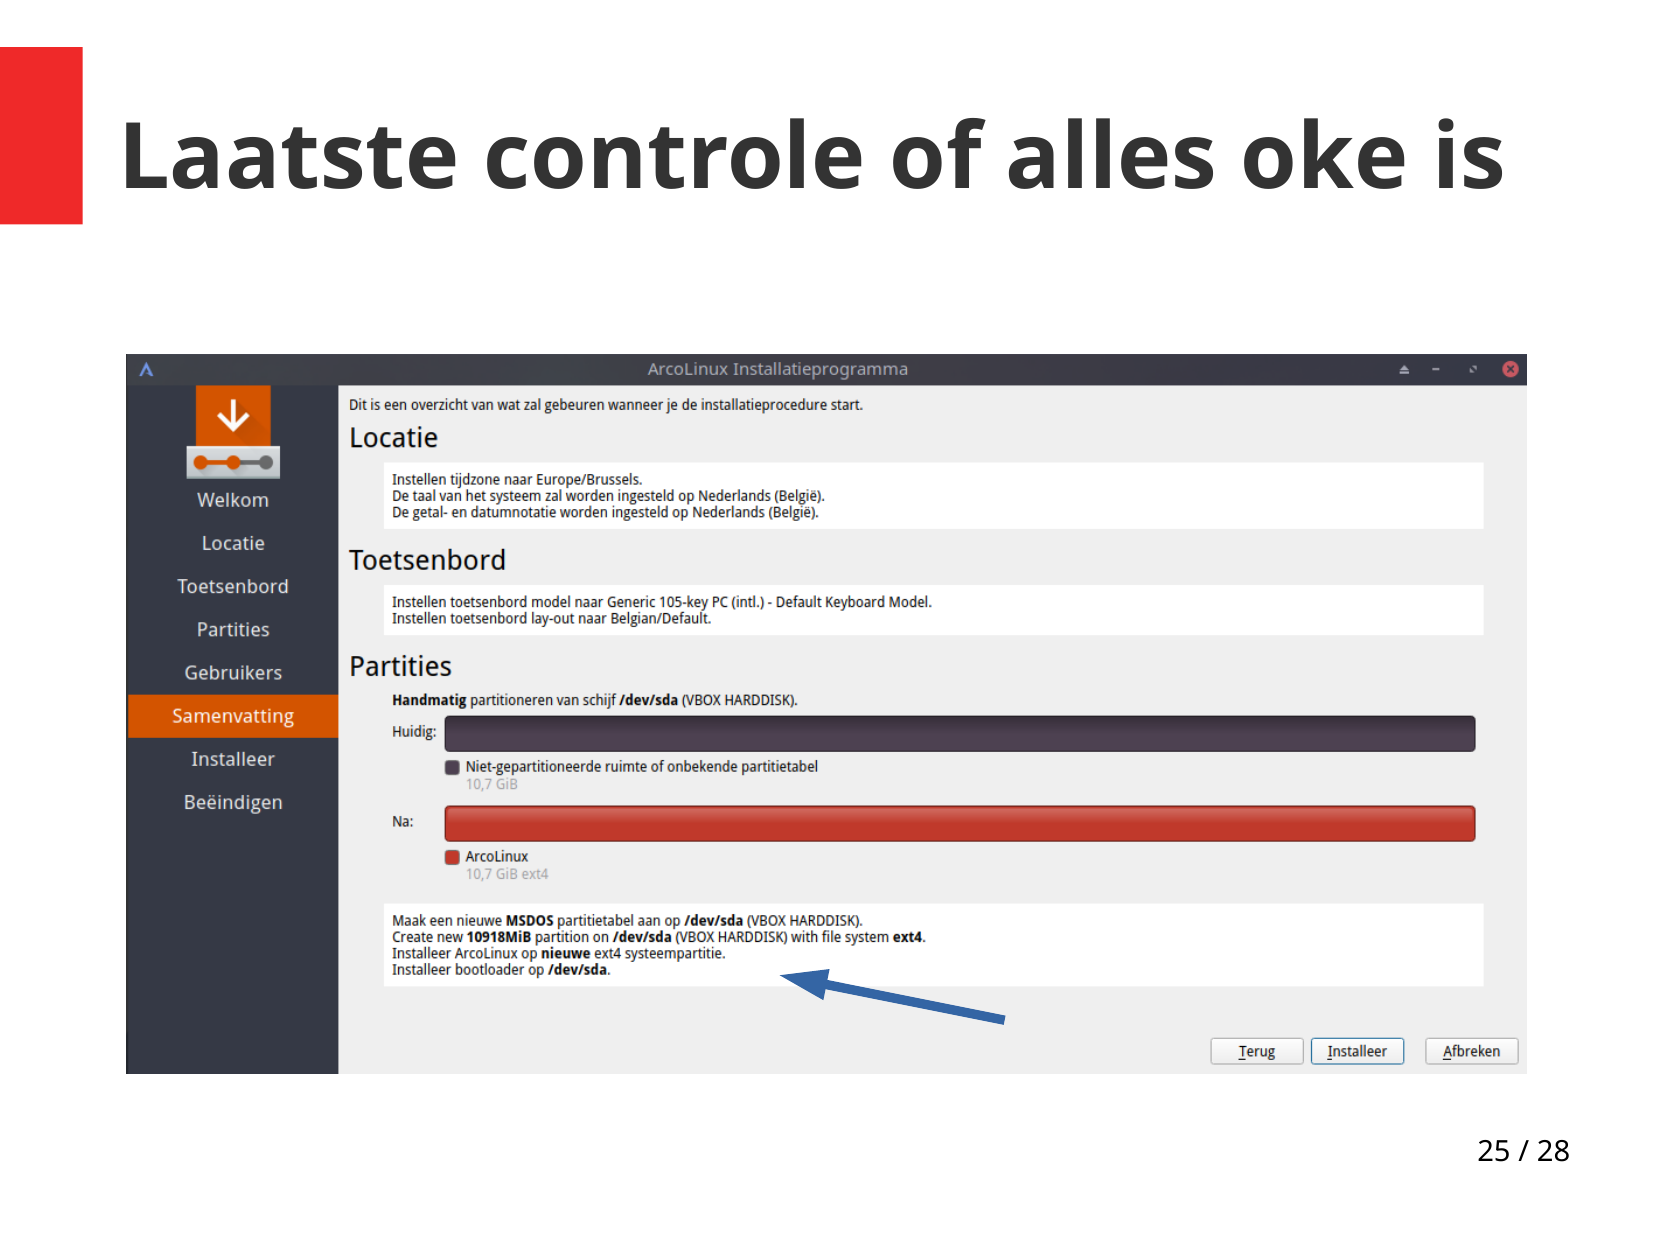

# Laatste controle of alles oke is
25